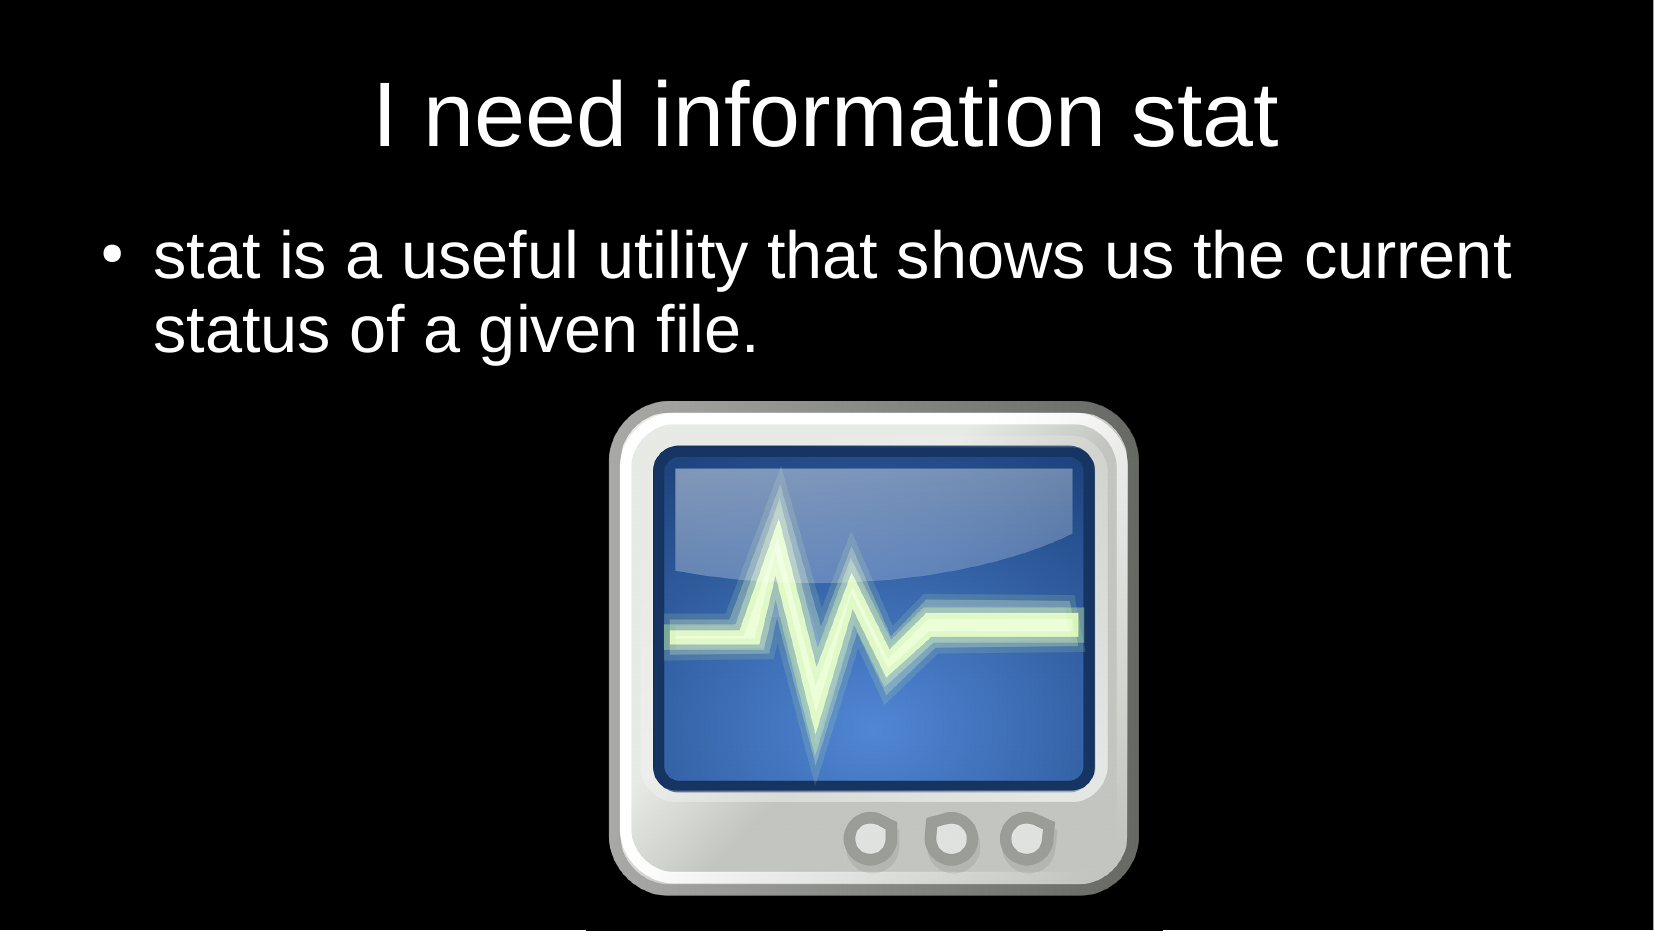

# I need information stat
stat is a useful utility that shows us the current status of a given file.